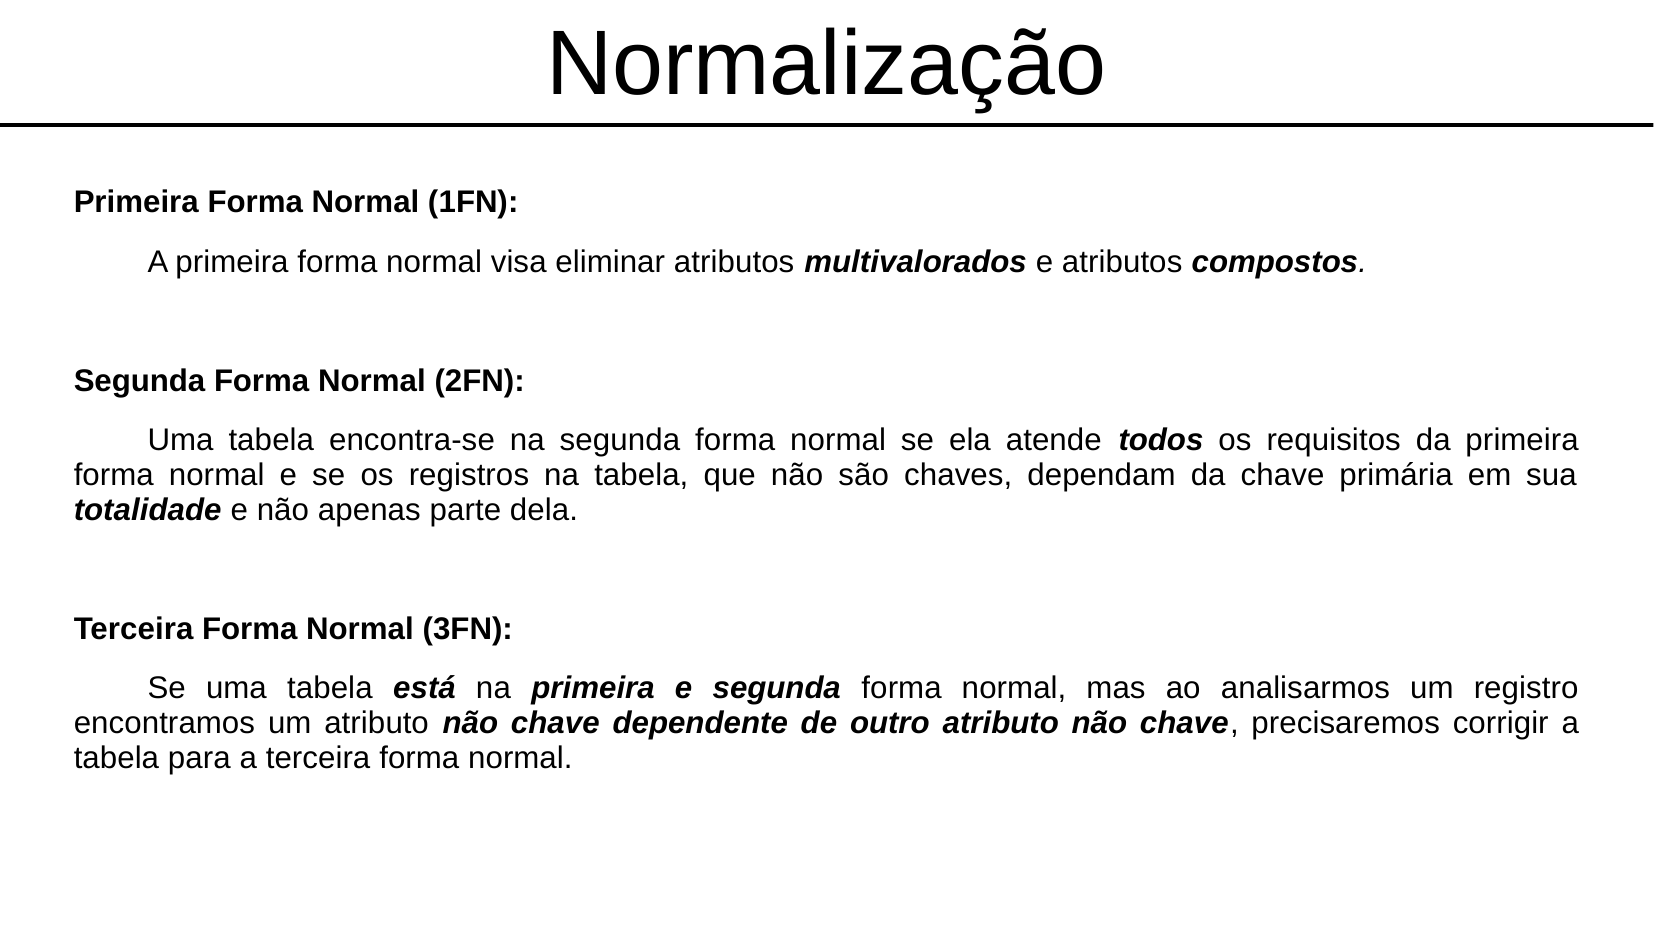

# Normalização
Primeira Forma Normal (1FN):
	A primeira forma normal visa eliminar atributos multivalorados e atributos compostos.
Segunda Forma Normal (2FN):
	Uma tabela encontra-se na segunda forma normal se ela atende todos os requisitos da primeira forma normal e se os registros na tabela, que não são chaves, dependam da chave primária em sua totalidade e não apenas parte dela.
Terceira Forma Normal (3FN):
	Se uma tabela está na primeira e segunda forma normal, mas ao analisarmos um registro encontramos um atributo não chave dependente de outro atributo não chave, precisaremos corrigir a tabela para a terceira forma normal.